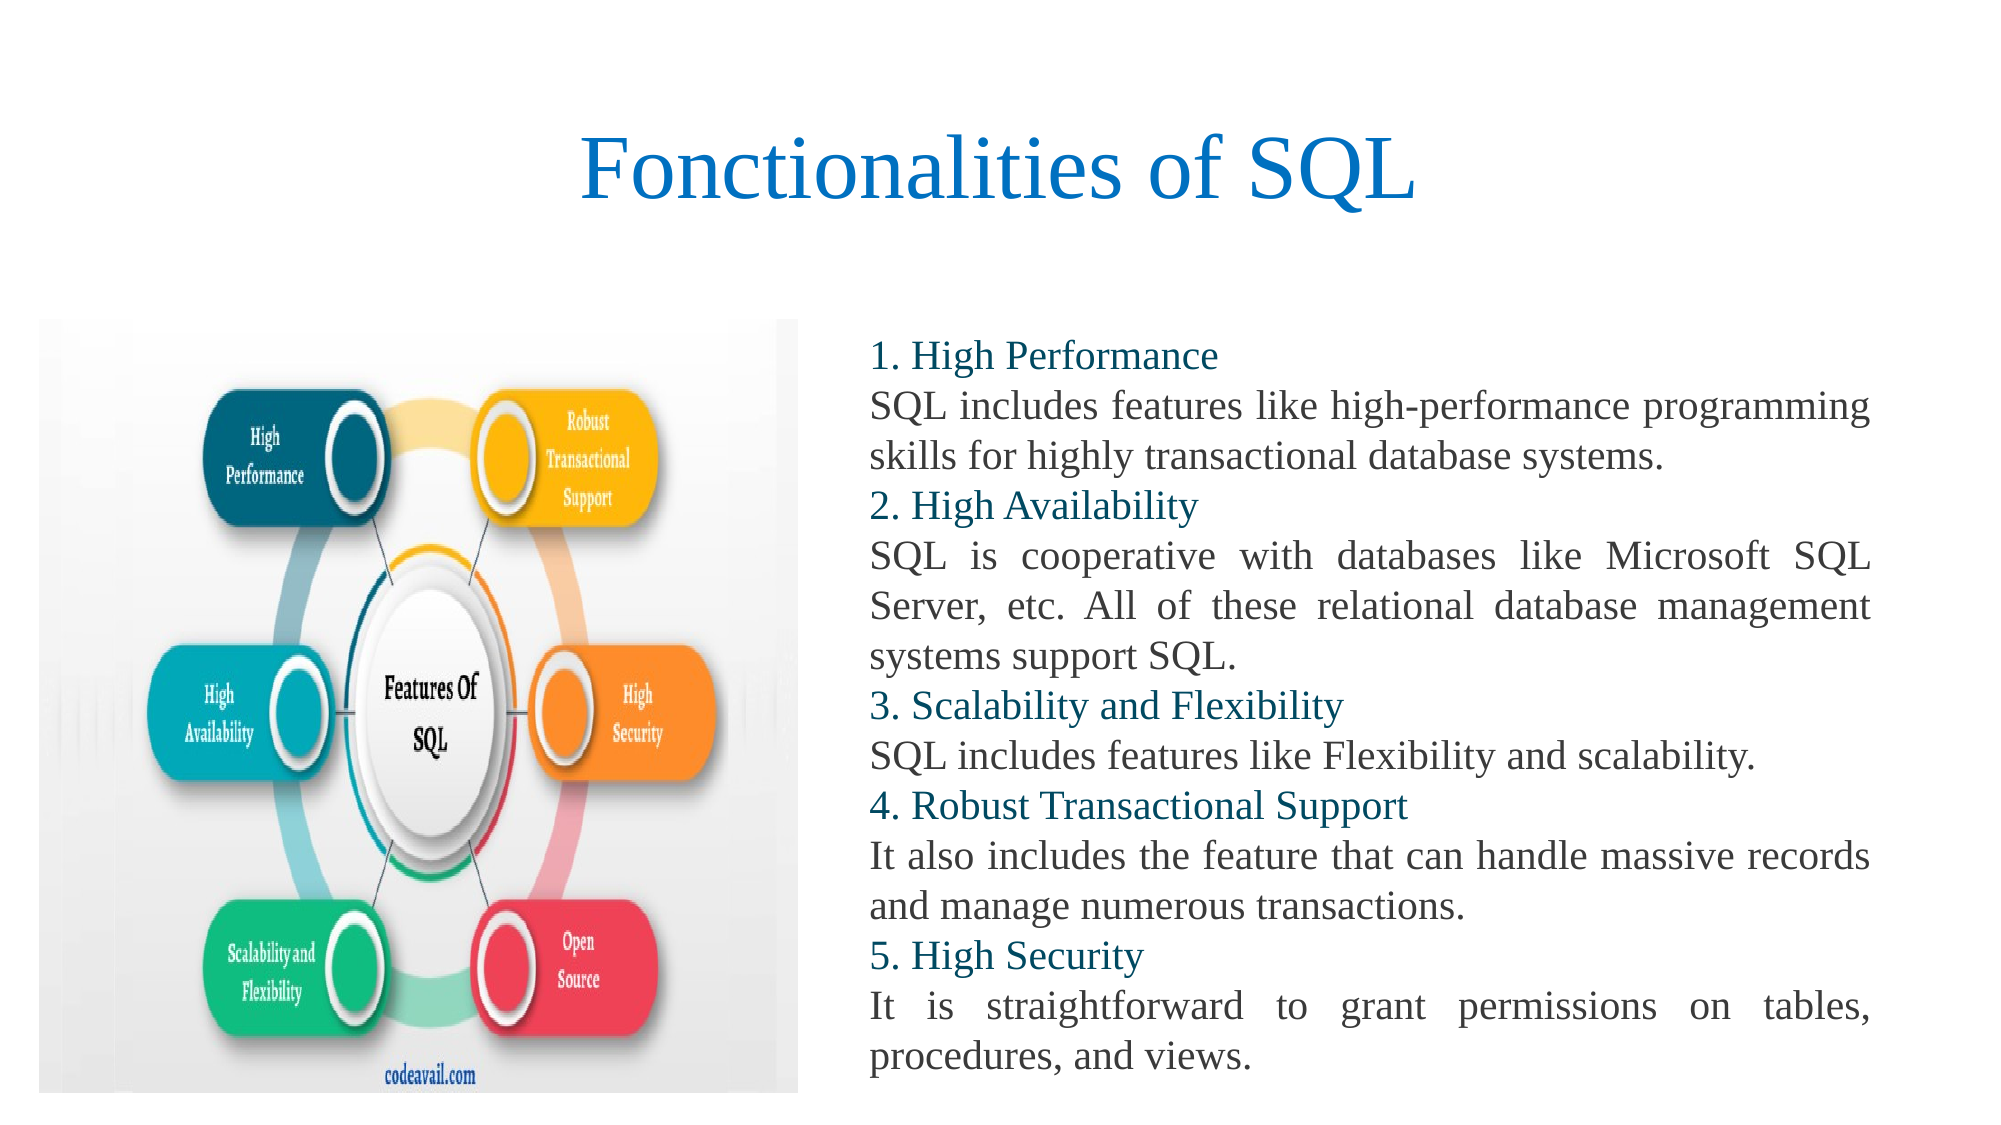

# Fonctionalities of SQL
1. High Performance
SQL includes features like high-performance programming skills for highly transactional database systems.
2. High Availability
SQL is cooperative with databases like Microsoft SQL Server, etc. All of these relational database management systems support SQL.
3. Scalability and Flexibility
SQL includes features like Flexibility and scalability.
4. Robust Transactional Support
It also includes the feature that can handle massive records and manage numerous transactions.
5. High Security
It is straightforward to grant permissions on tables, procedures, and views.